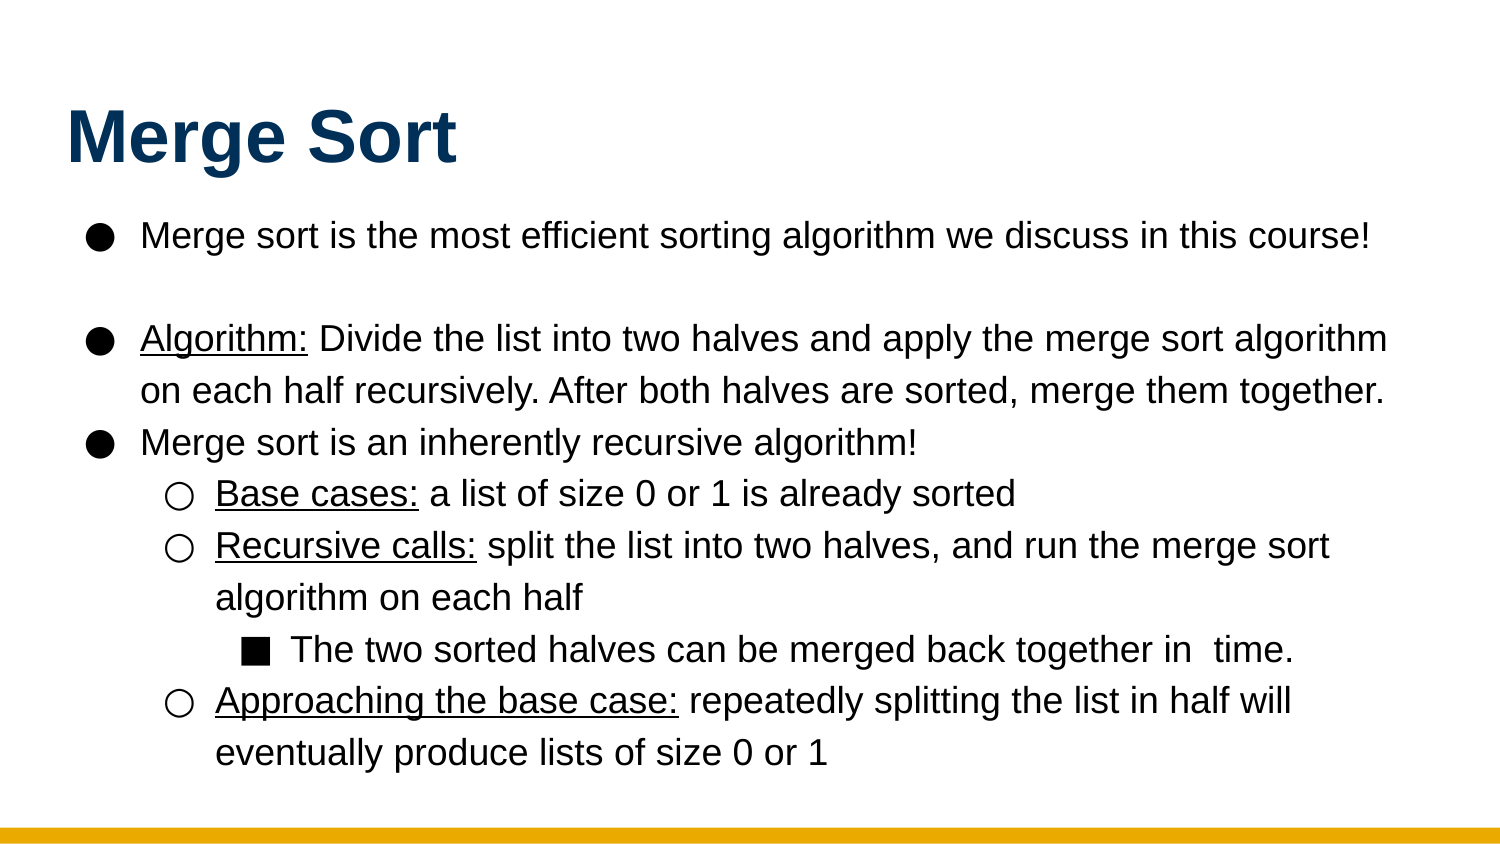

# Merge Sort
Merge sort is the most efficient sorting algorithm we discuss in this course!
Algorithm: Divide the list into two halves and apply the merge sort algorithm on each half recursively. After both halves are sorted, merge them together.
Merge sort is an inherently recursive algorithm!
Base cases: a list of size 0 or 1 is already sorted
Recursive calls: split the list into two halves, and run the merge sort algorithm on each half
The two sorted halves can be merged back together in time.
Approaching the base case: repeatedly splitting the list in half will eventually produce lists of size 0 or 1